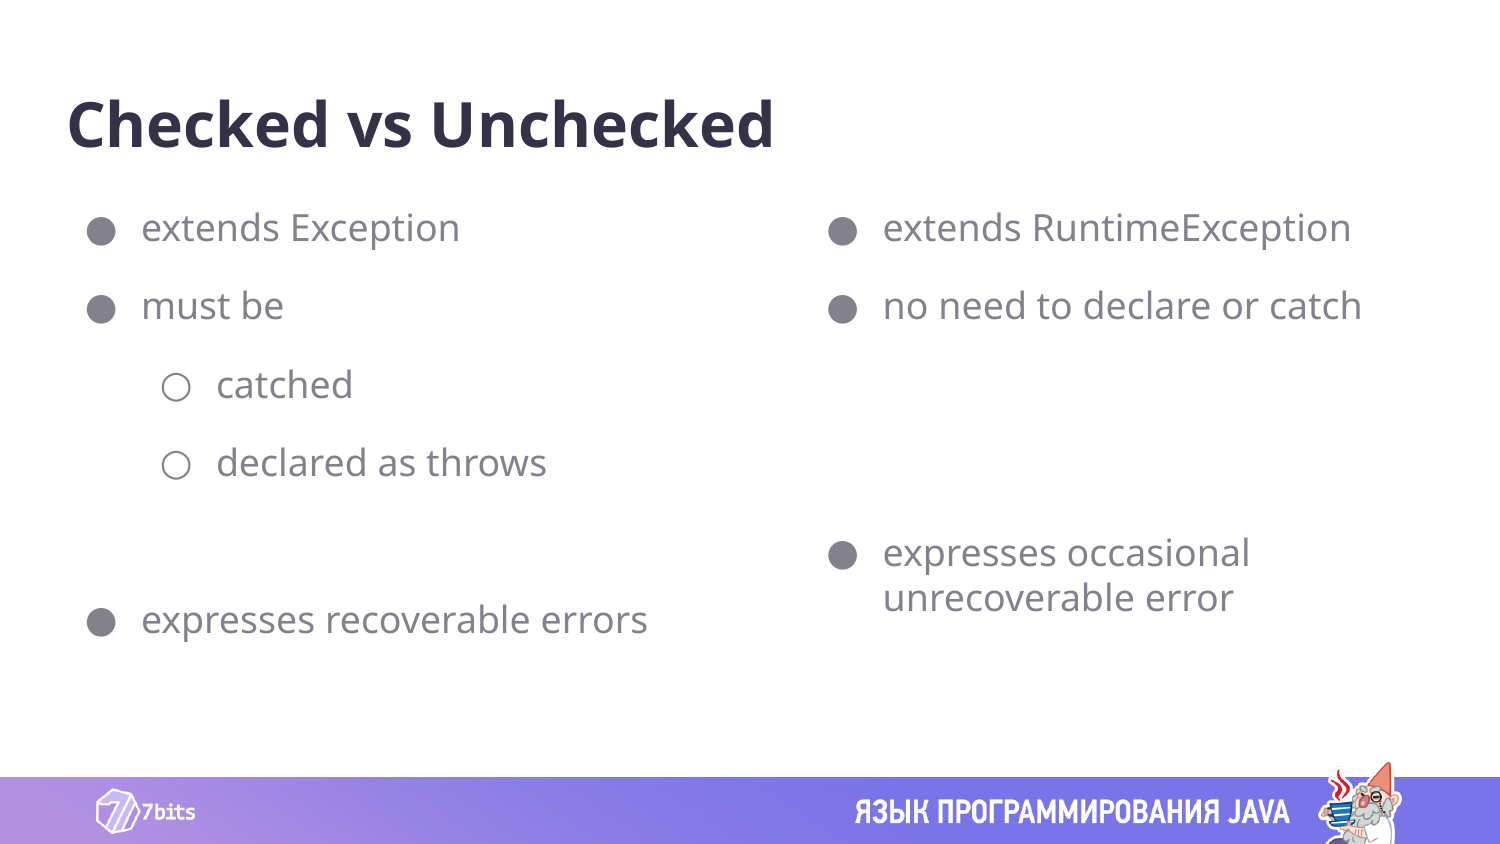

# Checked vs Unchecked
extends Exception
must be
catched
declared as throws
expresses recoverable errors
extends RuntimeException
no need to declare or catch
expresses occasional unrecoverable error